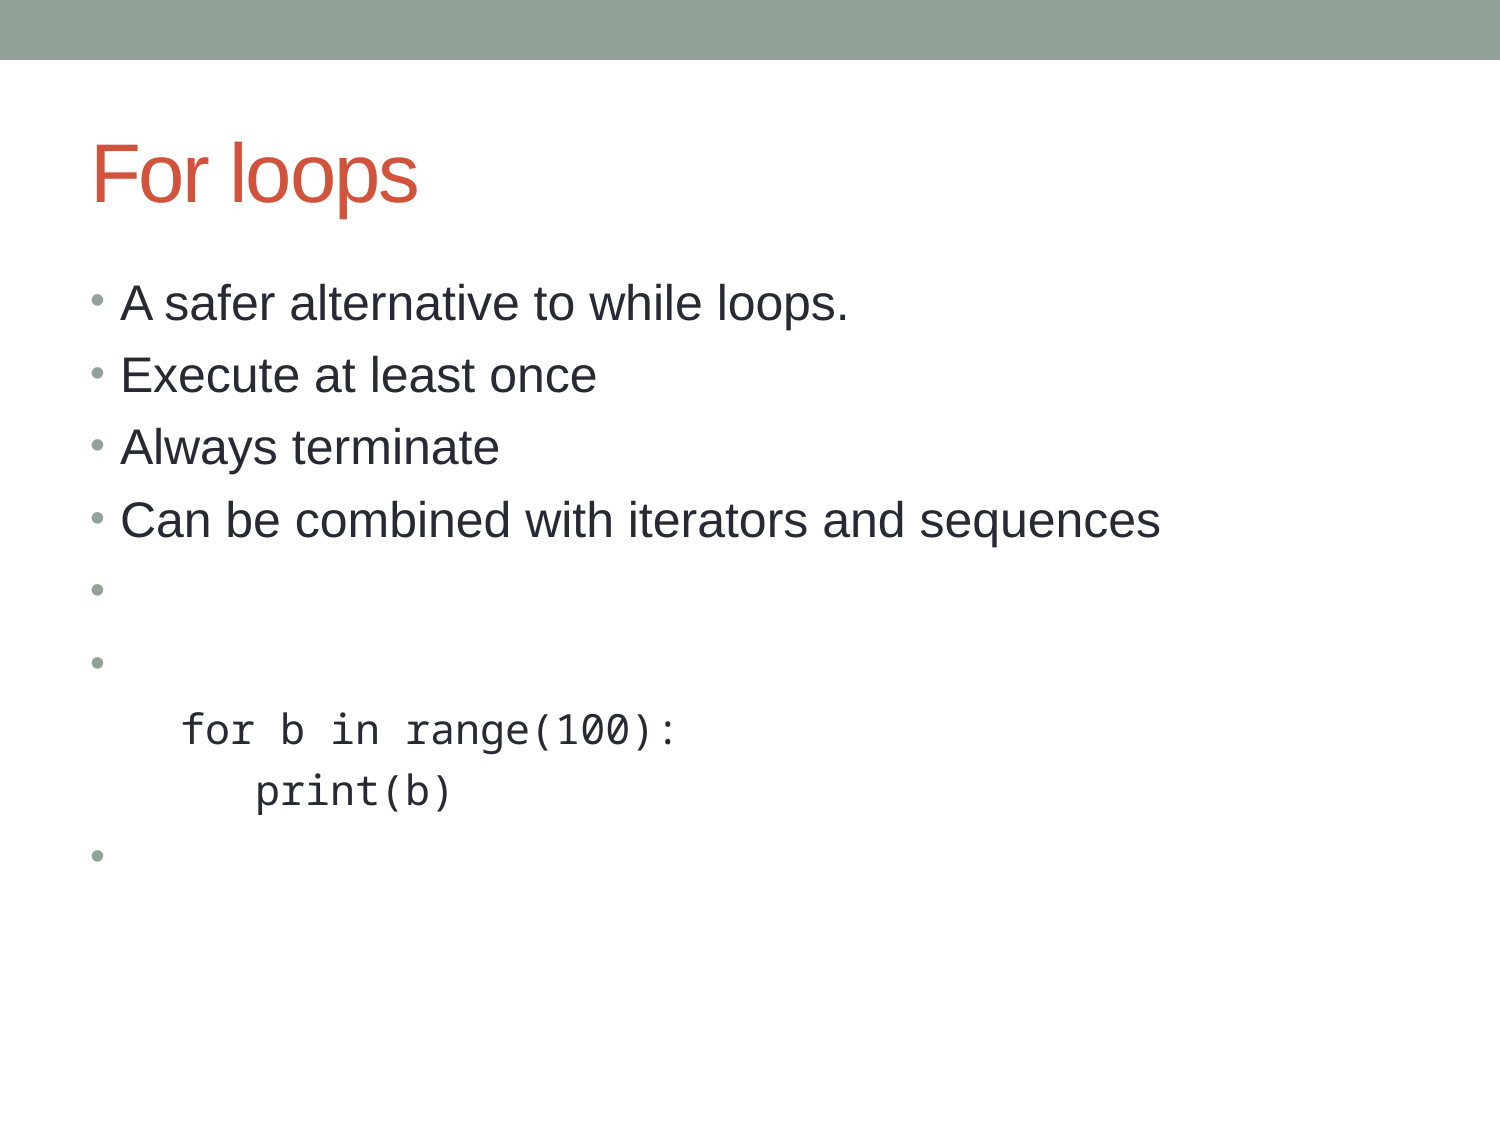

# For loops
A safer alternative to while loops.
Execute at least once
Always terminate
Can be combined with iterators and sequences
for b in range(100):
	print(b)